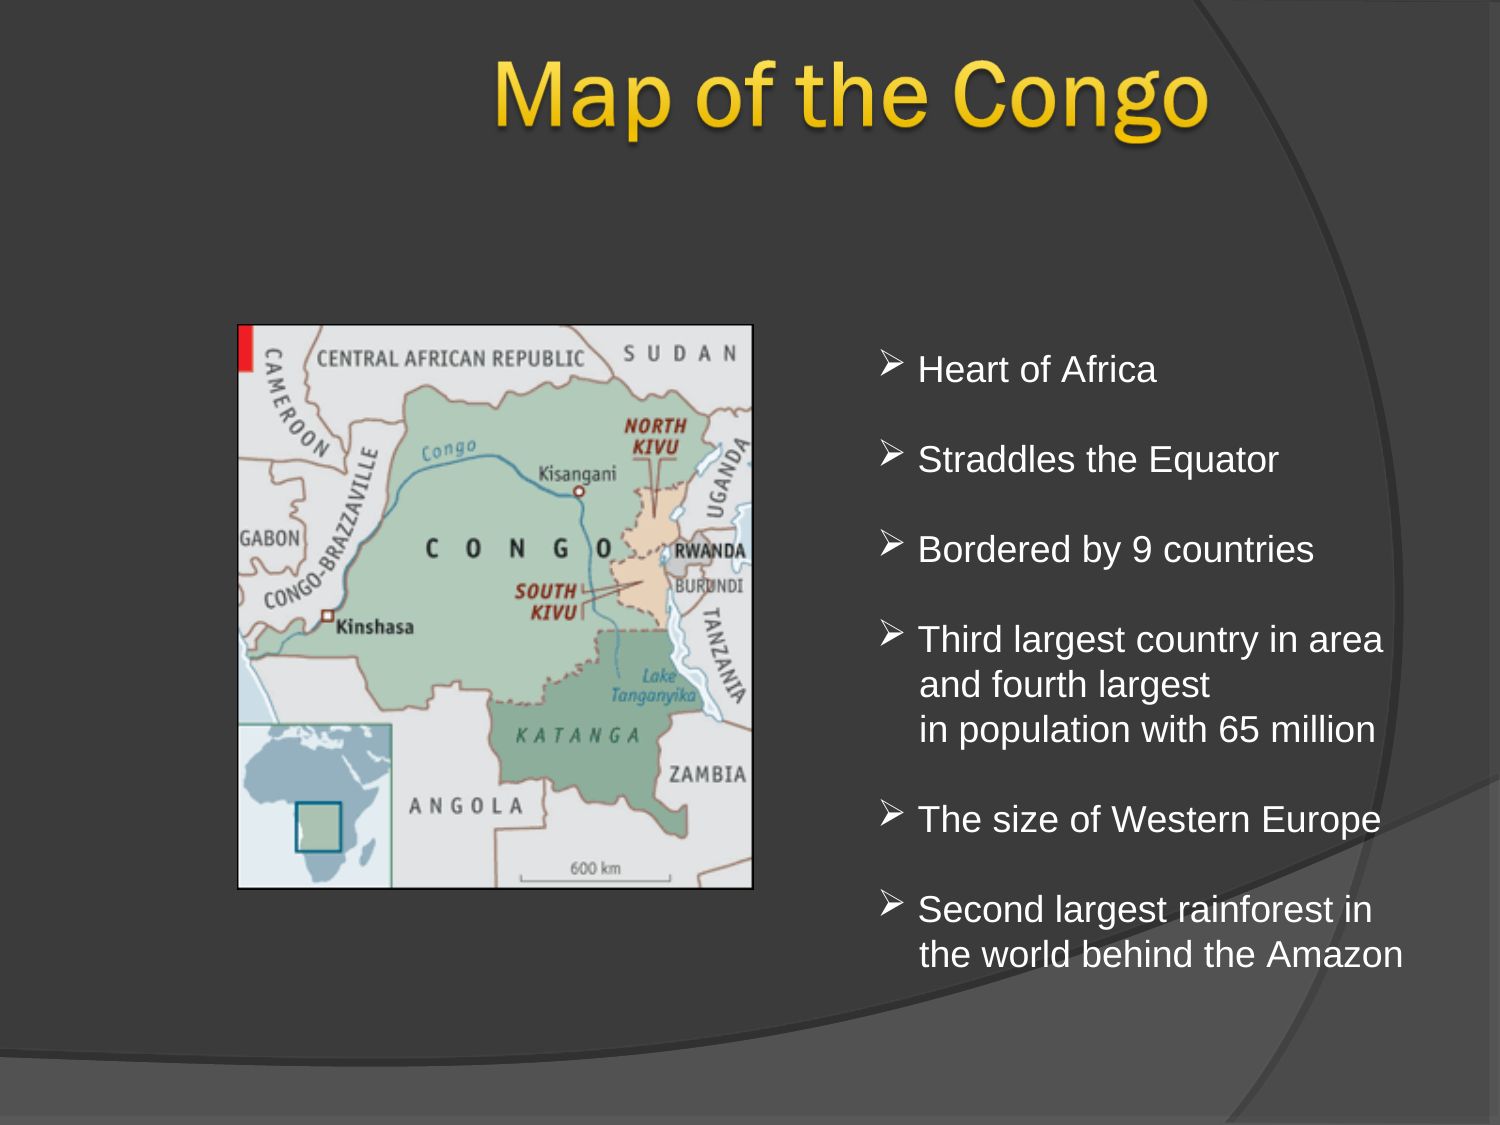

Heart of Africa
 Straddles the Equator
 Bordered by 9 countries
 Third largest country in area
 and fourth largest
 in population with 65 million
 The size of Western Europe
 Second largest rainforest in
 the world behind the Amazon